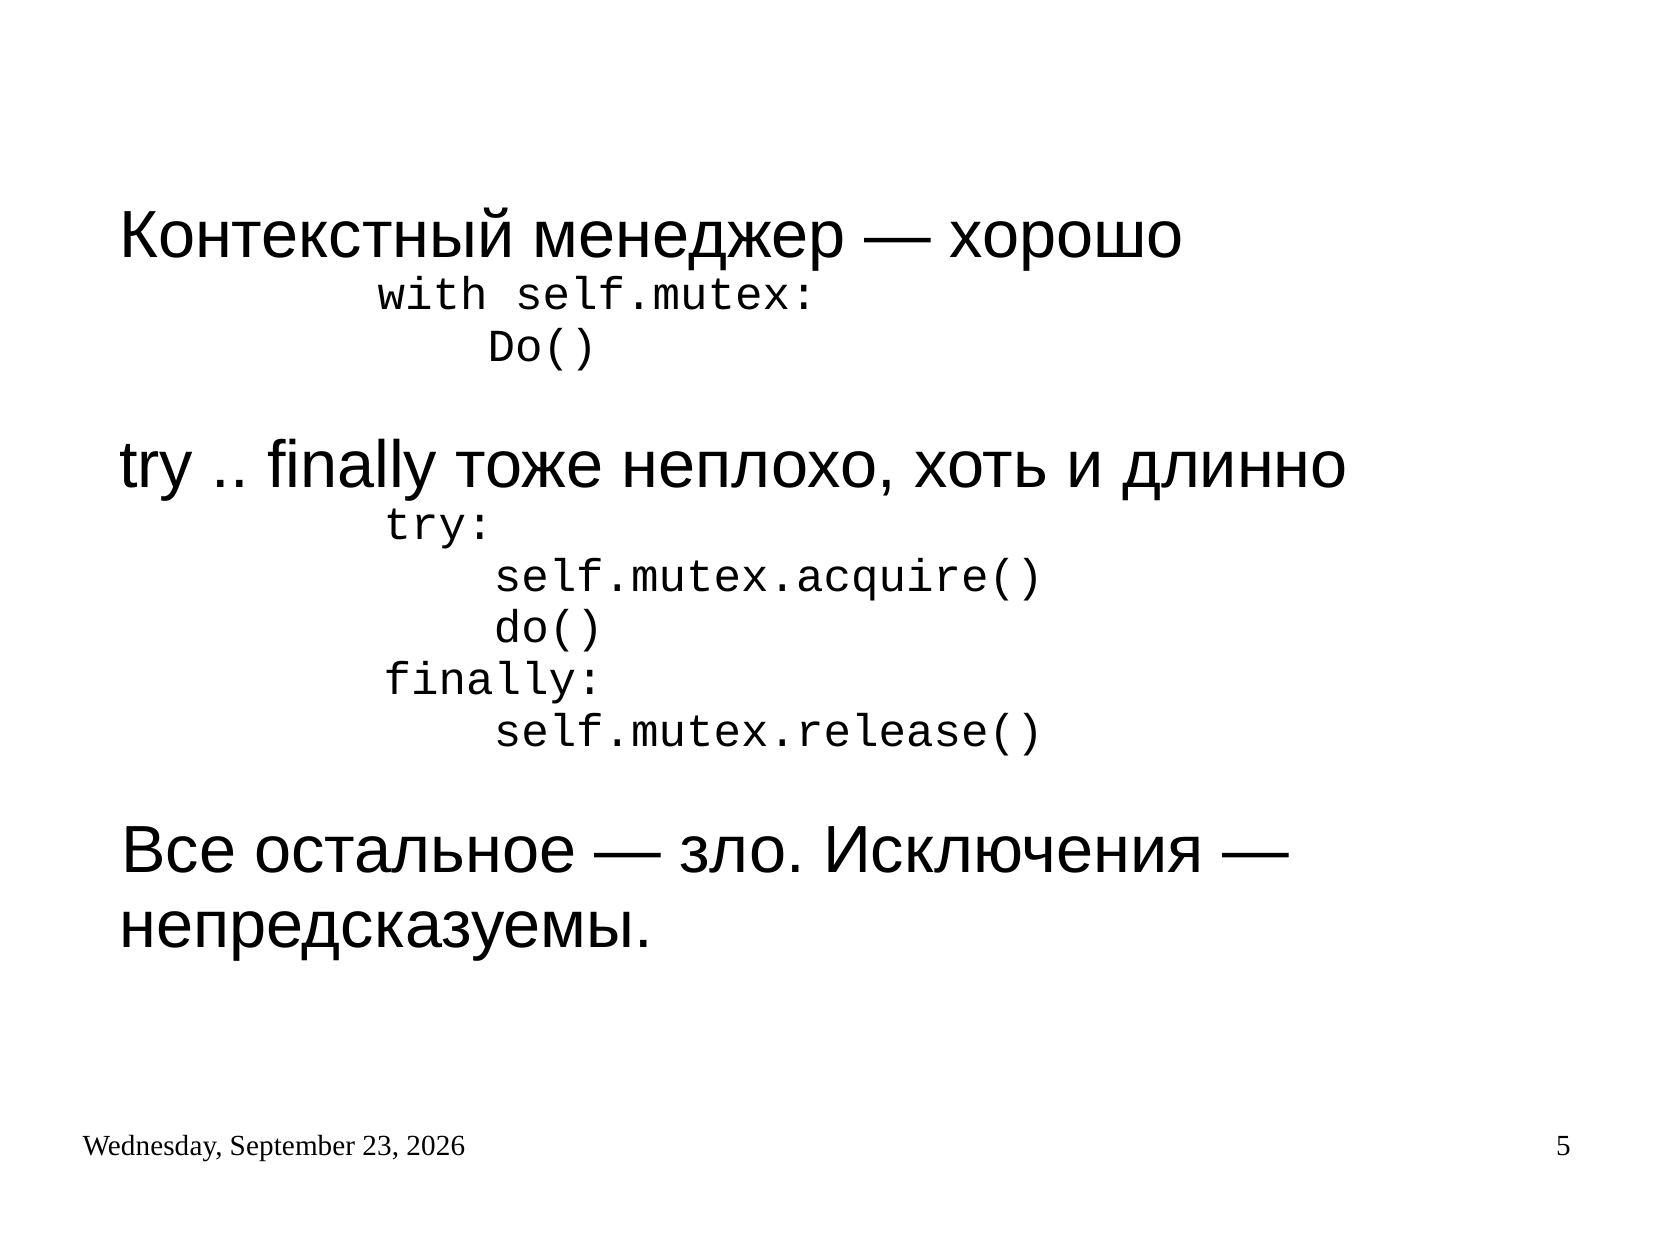

# Контекстный менеджер — хорошо
with self.mutex:
 Do()
try .. finally тоже неплохо, хоть и длинно
try:
 self.mutex.acquire()
 do()
finally:
 self.mutex.release()
Все остальное — зло. Исключения — непредсказуемы.
5